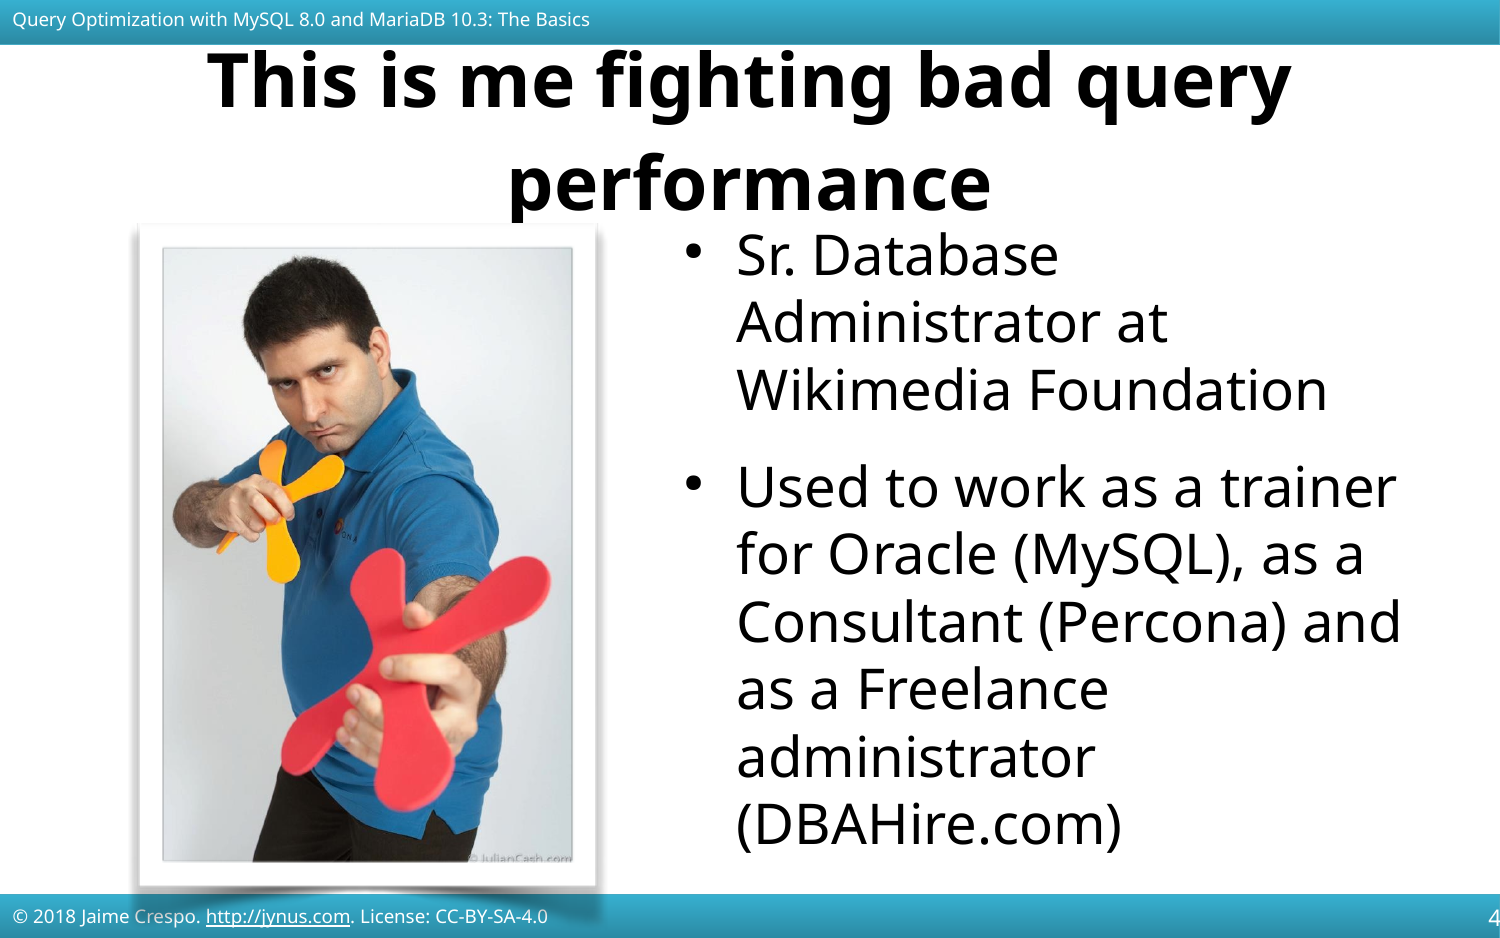

# This is me fighting bad query performance
Sr. Database Administrator at Wikimedia Foundation
Used to work as a trainer for Oracle (MySQL), as a Consultant (Percona) and as a Freelance administrator (DBAHire.com)